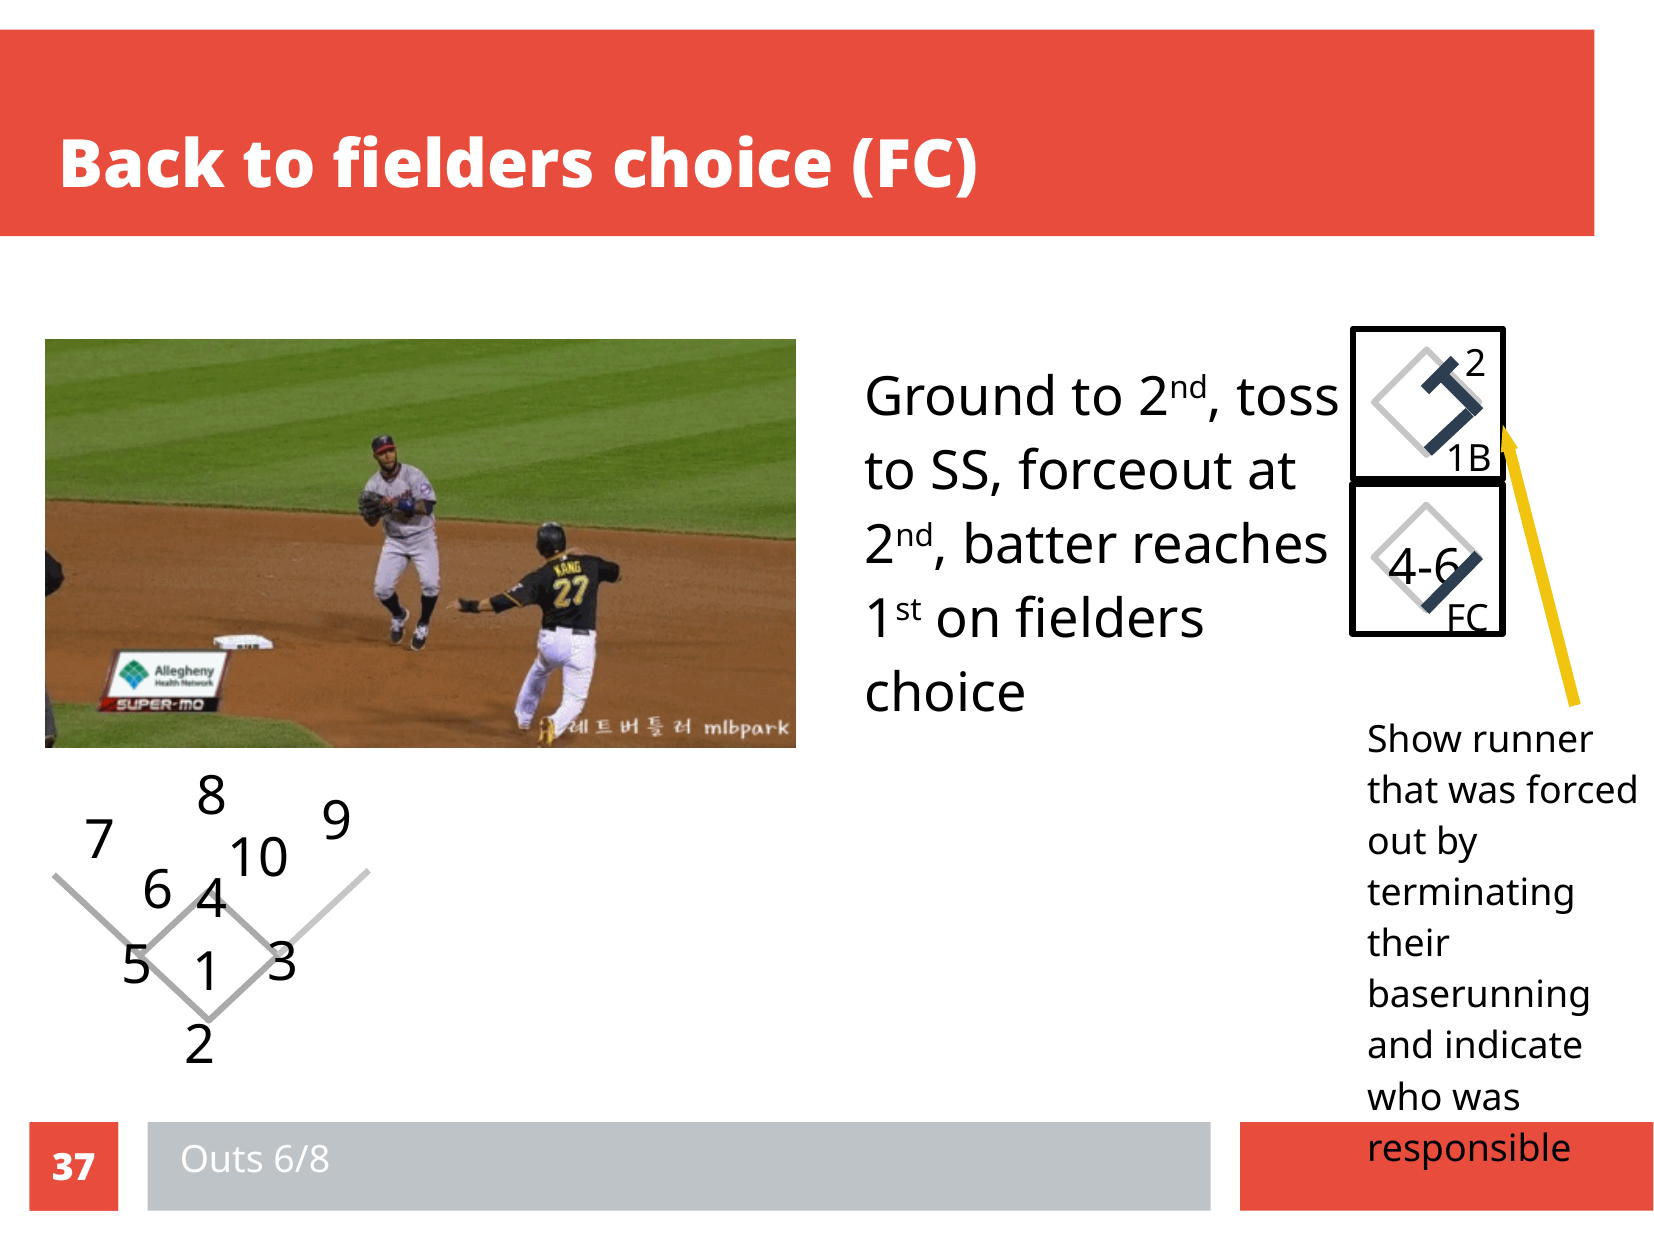

# Back to fielders choice (FC)
2
Ground to 2nd, toss to SS, forceout at 2nd, batter reaches 1st on fielders choice
1B
4-6
FC
Show runner that was forced out by terminating their baserunning and indicate who was responsible
8
9
7
10
6
4
3
5
1
2
37
Outs 6/8